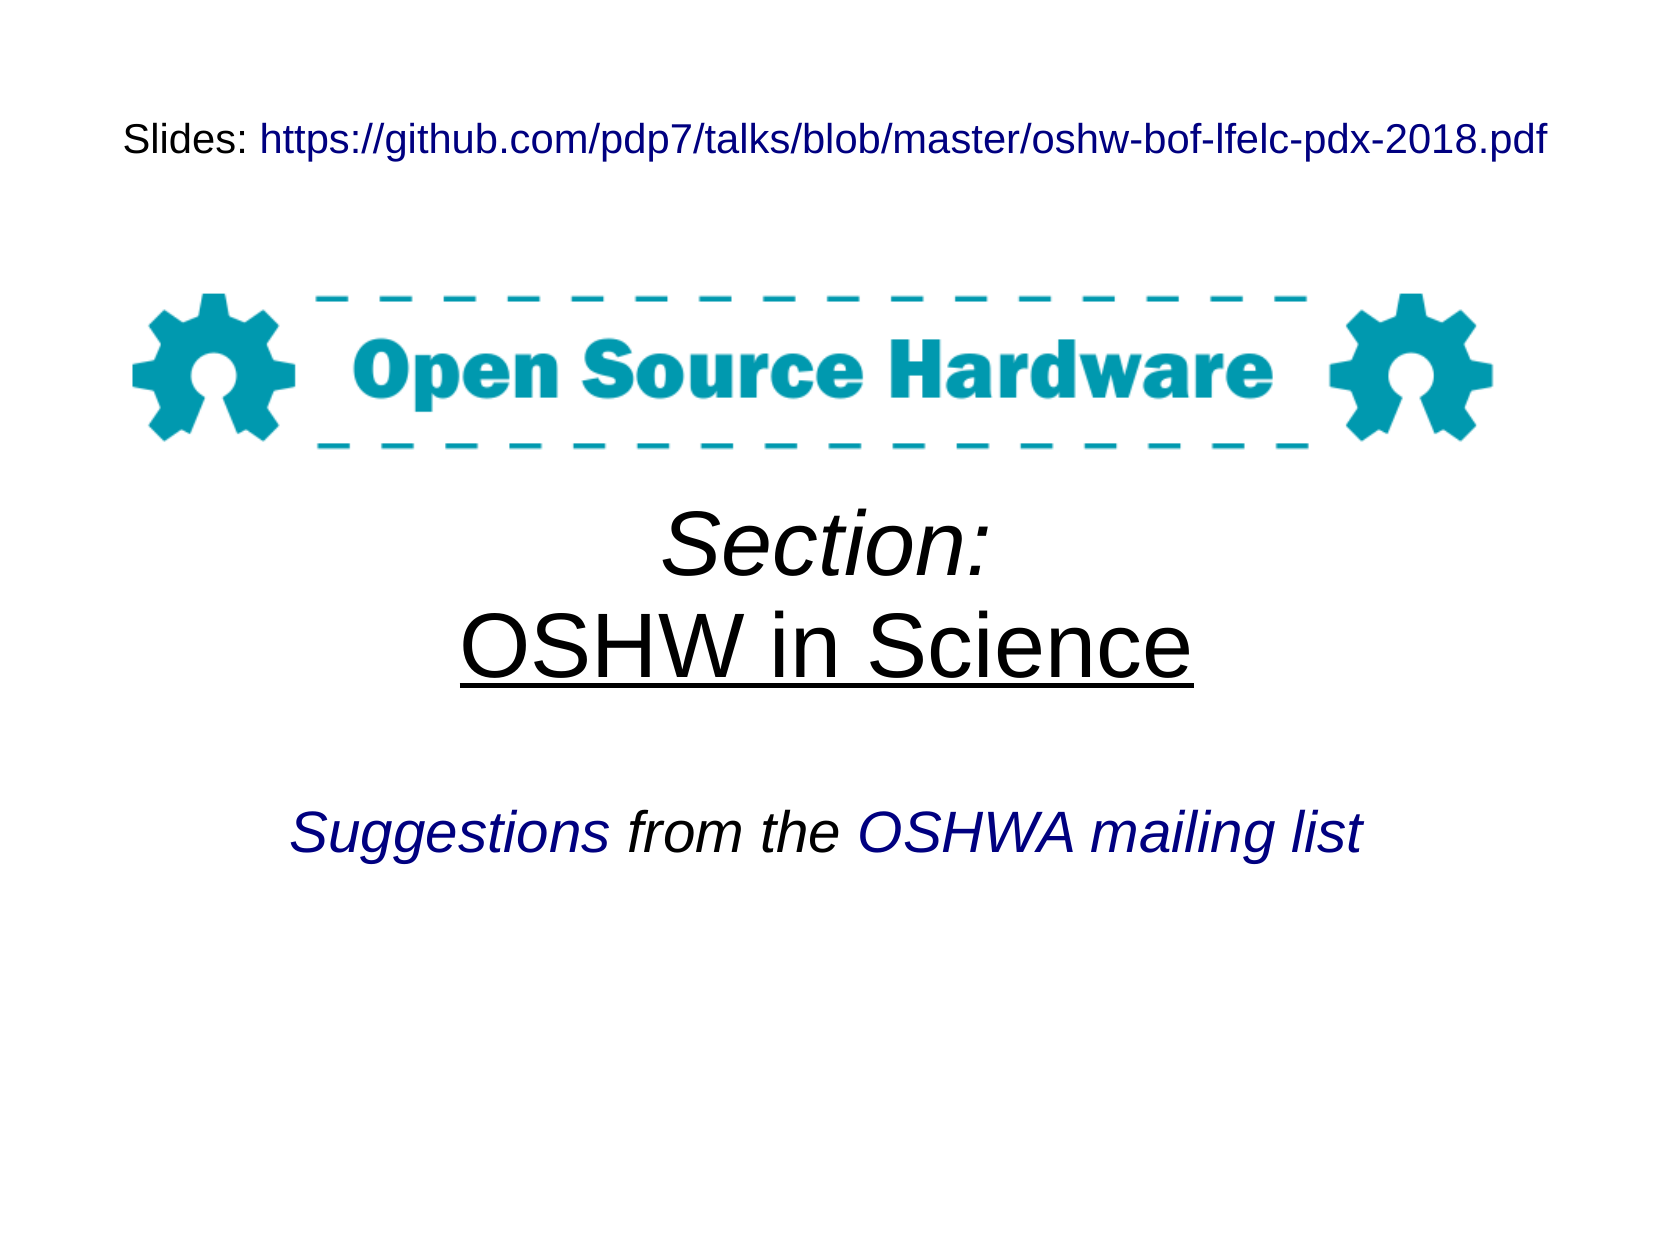

Slides: https://github.com/pdp7/talks/blob/master/oshw-bof-lfelc-pdx-2018.pdf
# Section: OSHW in Science Suggestions from the OSHWA mailing list